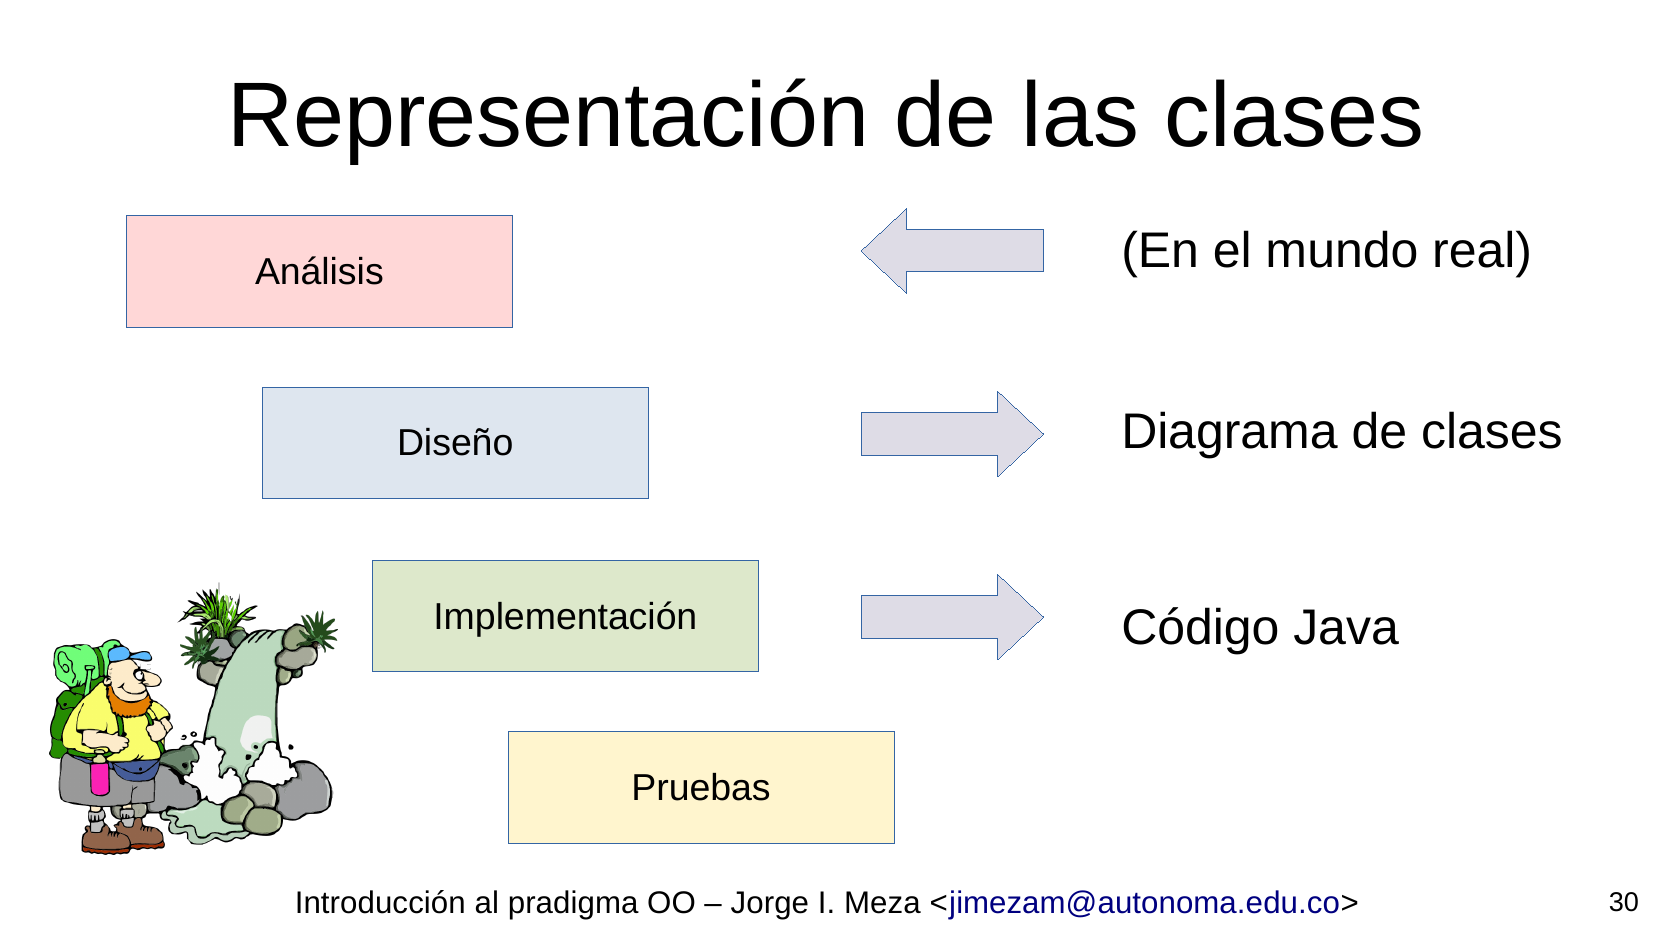

# Representación de las clases
(En el mundo real)
Diagrama de clases
Código Java
Análisis
Diseño
Implementación
Pruebas